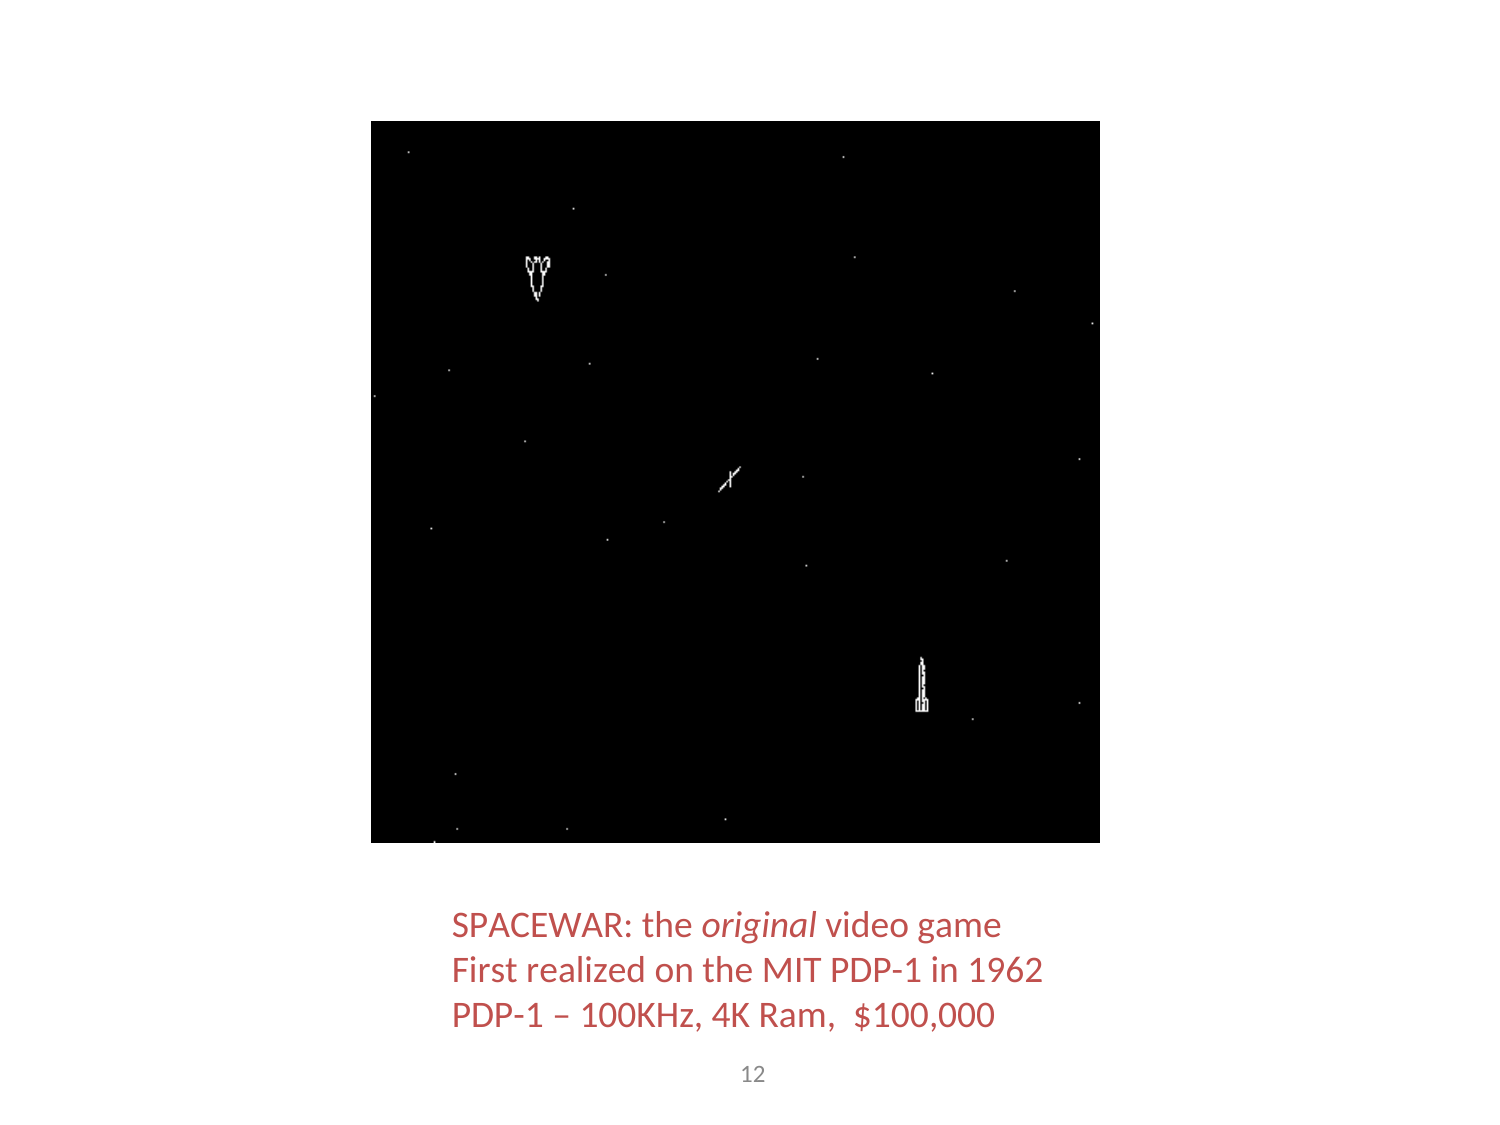

SPACEWAR: the original video game
First realized on the MIT PDP-1 in 1962
PDP-1 – 100KHz, 4K Ram, $100,000